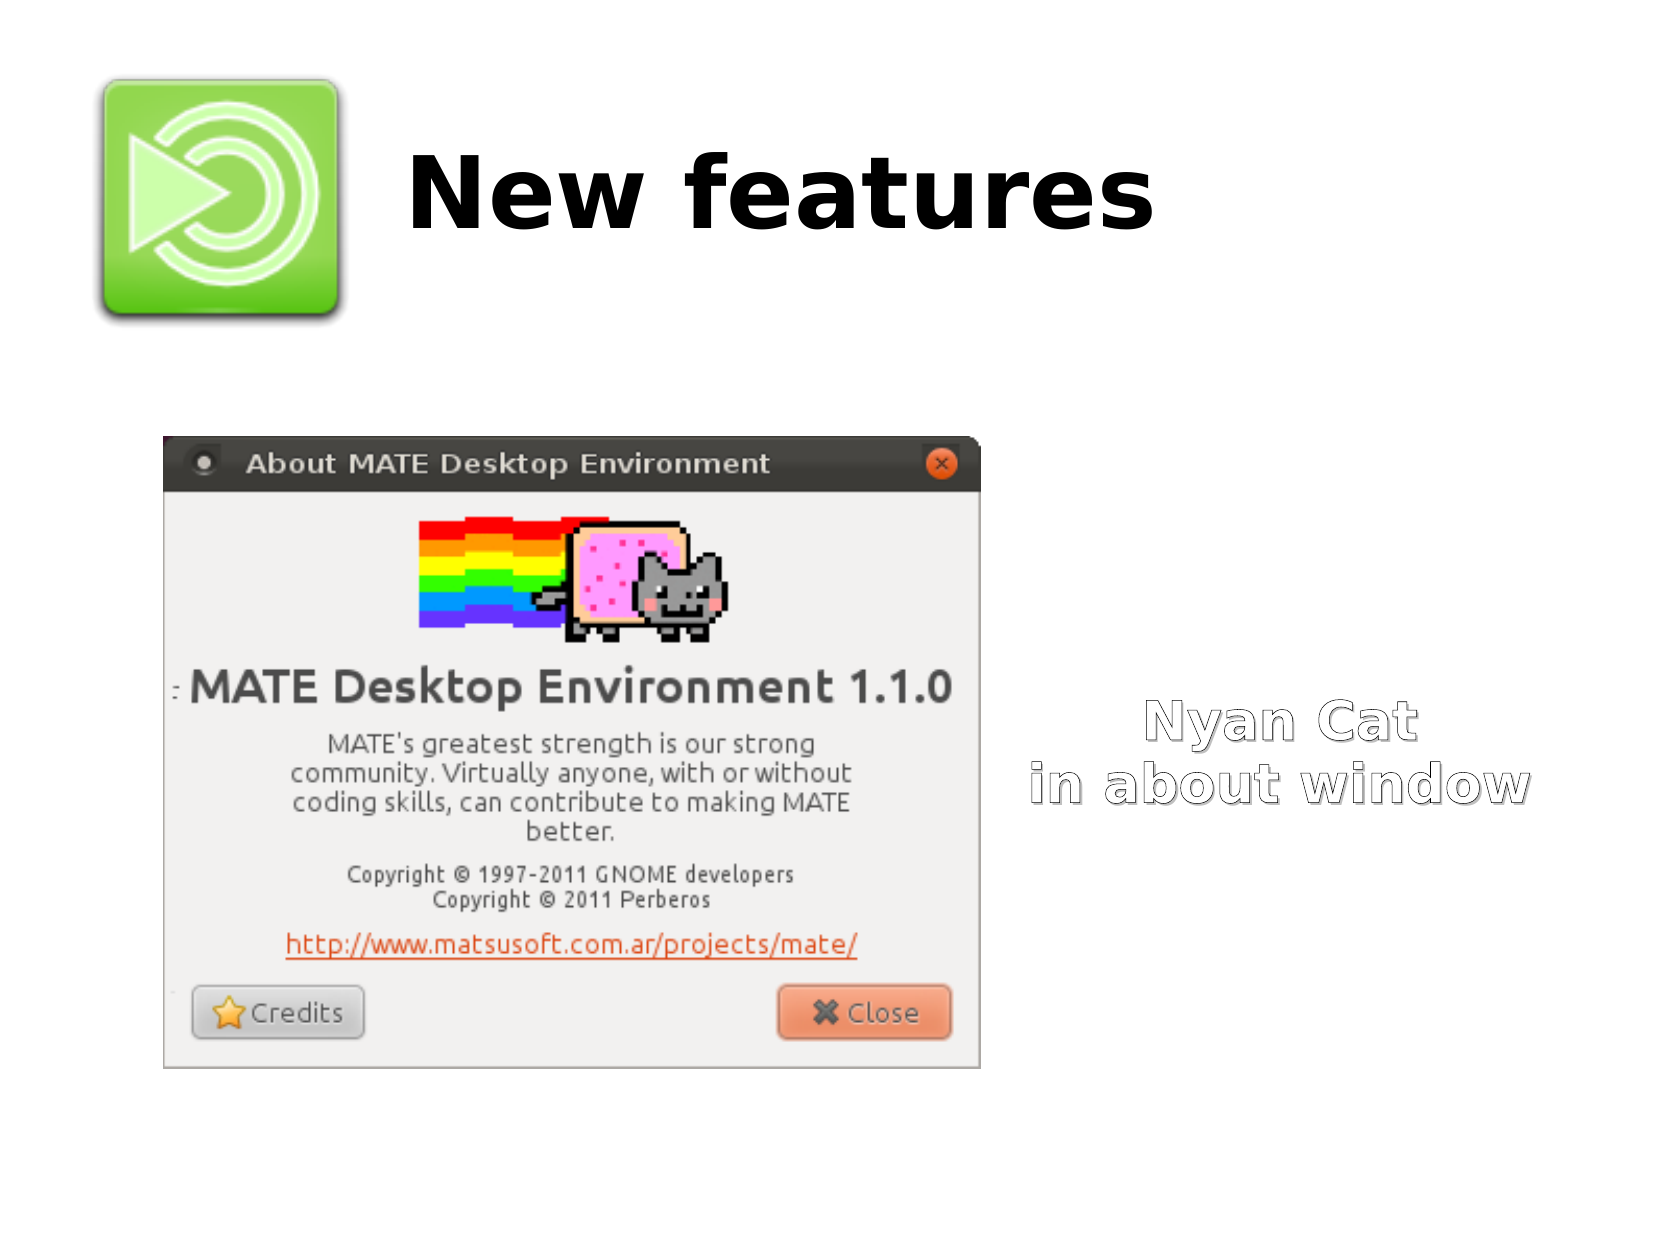

New features
Nyan Cat
in about window